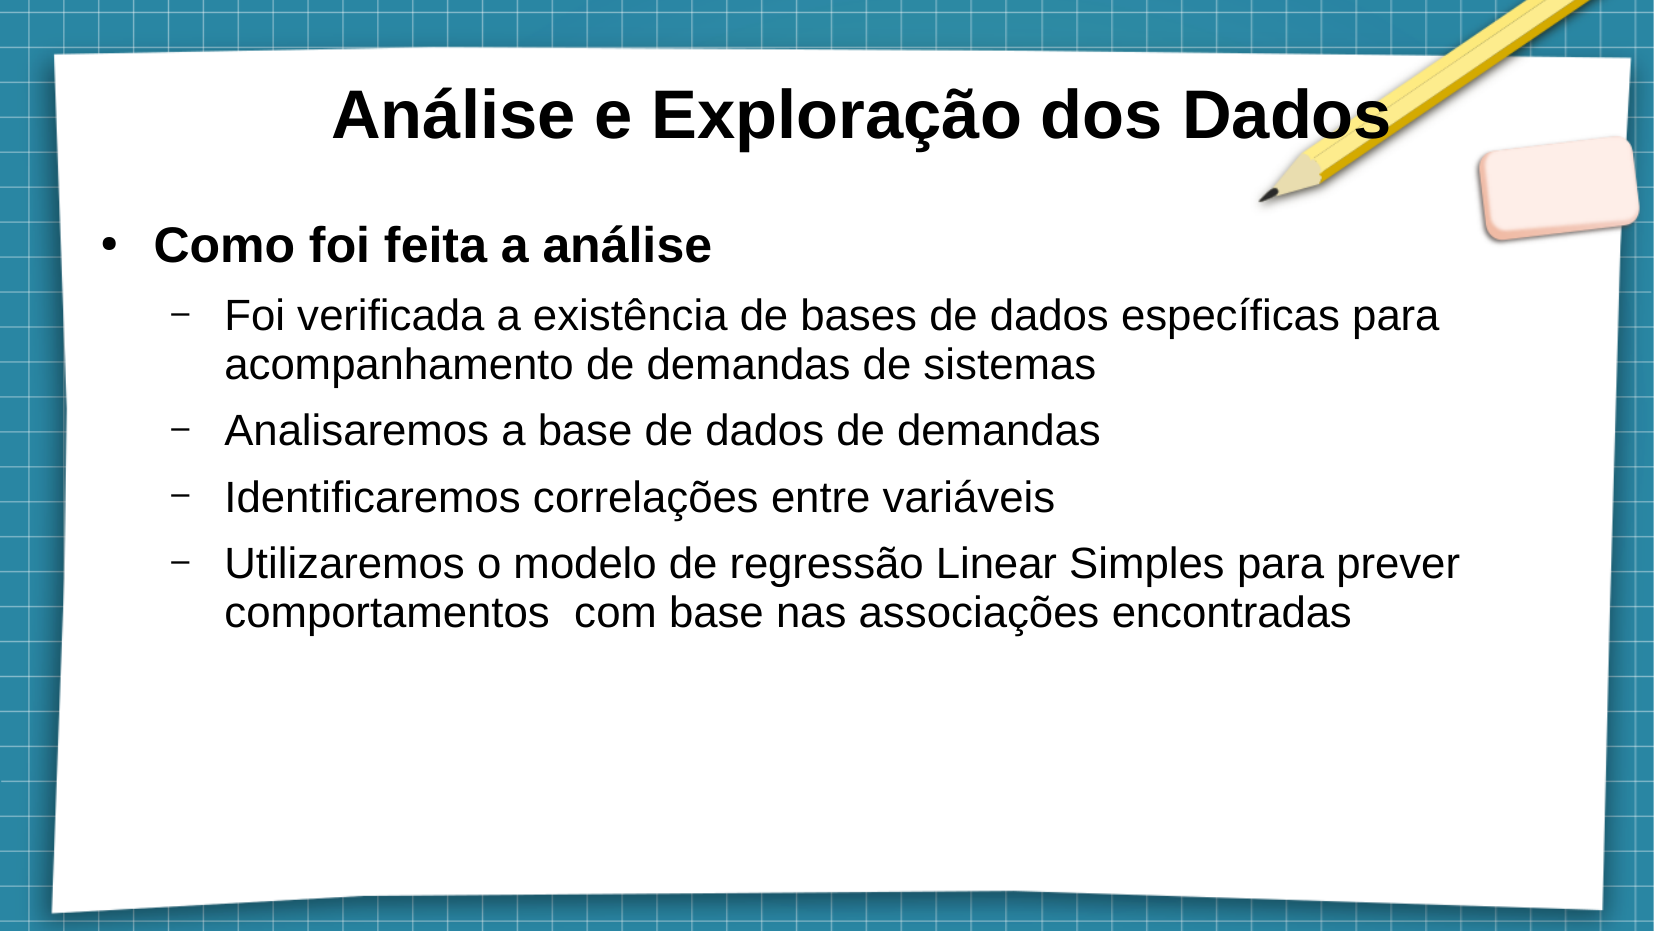

# Análise e Exploração dos Dados
Como foi feita a análise
Foi verificada a existência de bases de dados específicas para acompanhamento de demandas de sistemas
Analisaremos a base de dados de demandas
Identificaremos correlações entre variáveis
Utilizaremos o modelo de regressão Linear Simples para prever comportamentos com base nas associações encontradas